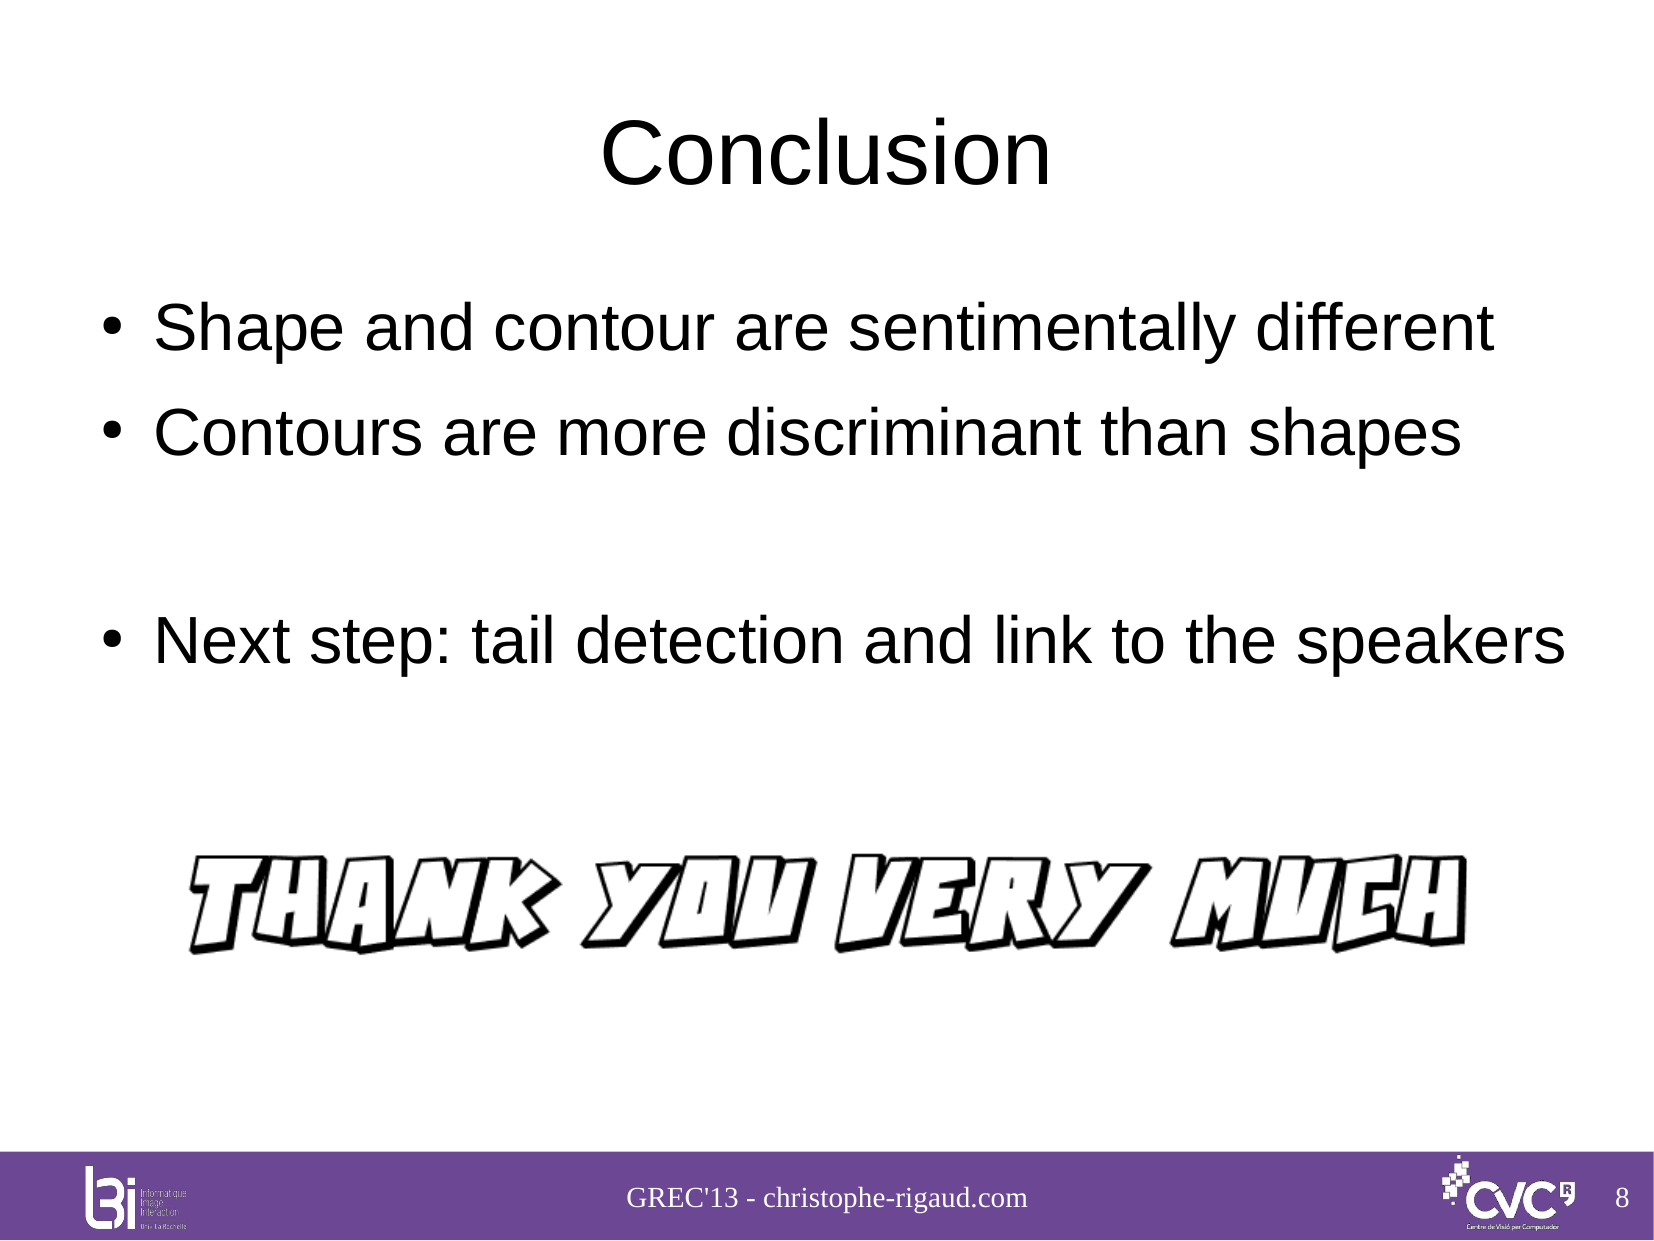

# Conclusion
Shape and contour are sentimentally different
Contours are more discriminant than shapes
Next step: tail detection and link to the speakers
GREC'13 - christophe-rigaud.com
8